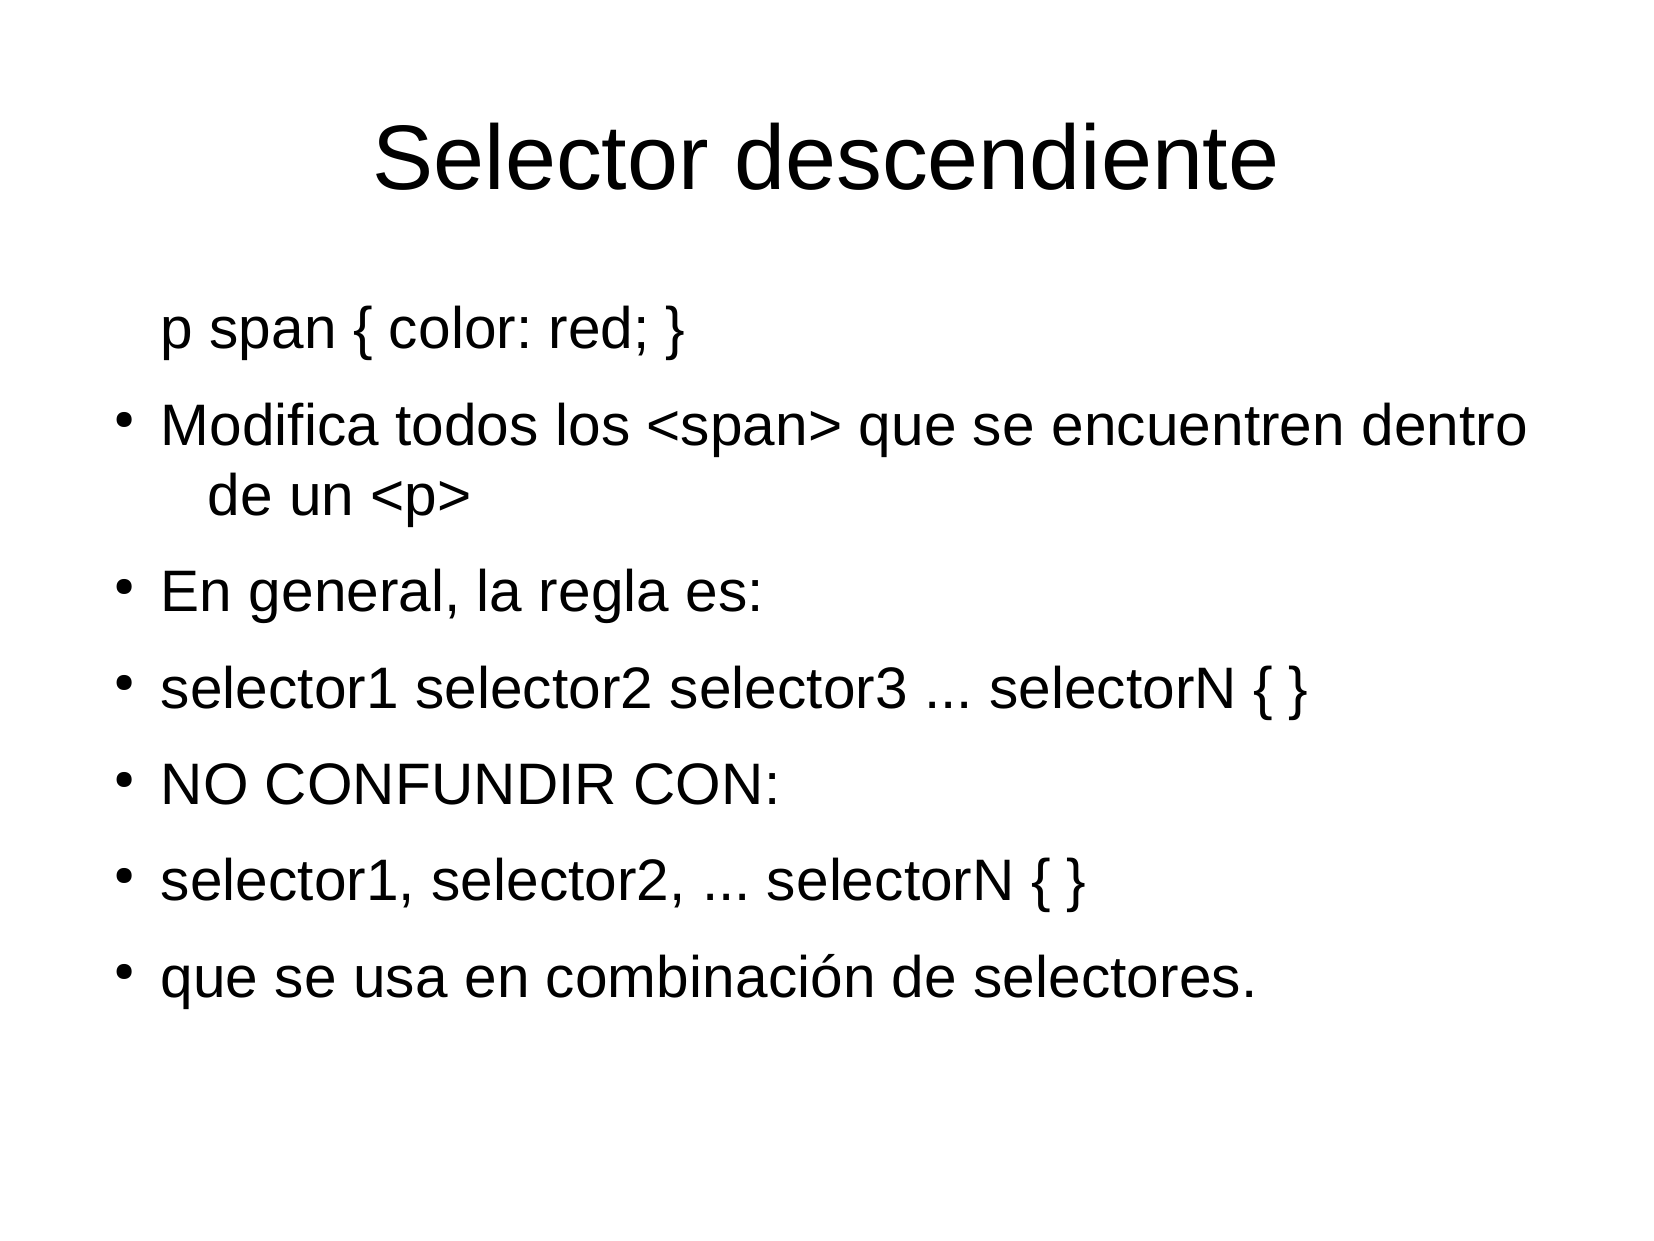

# Selector descendiente
p span { color: red; }
Modifica todos los <span> que se encuentren dentro de un <p>
En general, la regla es:
selector1 selector2 selector3 ... selectorN { }
NO CONFUNDIR CON:
selector1, selector2, ... selectorN { }
que se usa en combinación de selectores.